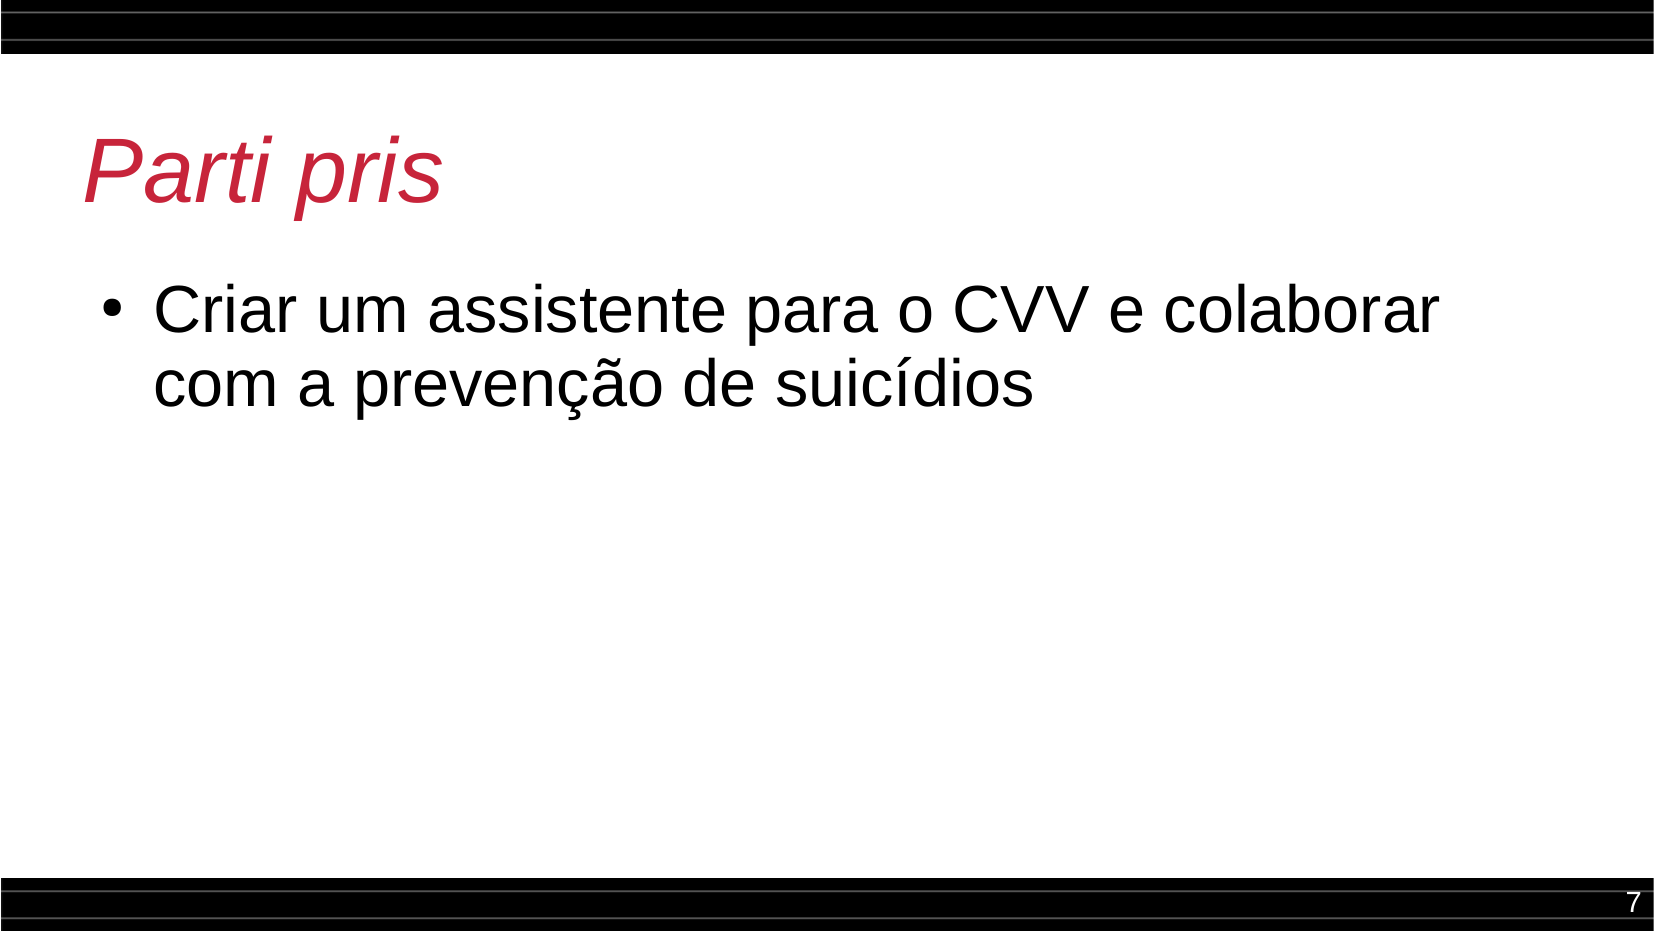

# Parti pris
Criar um assistente para o CVV e colaborar com a prevenção de suicídios